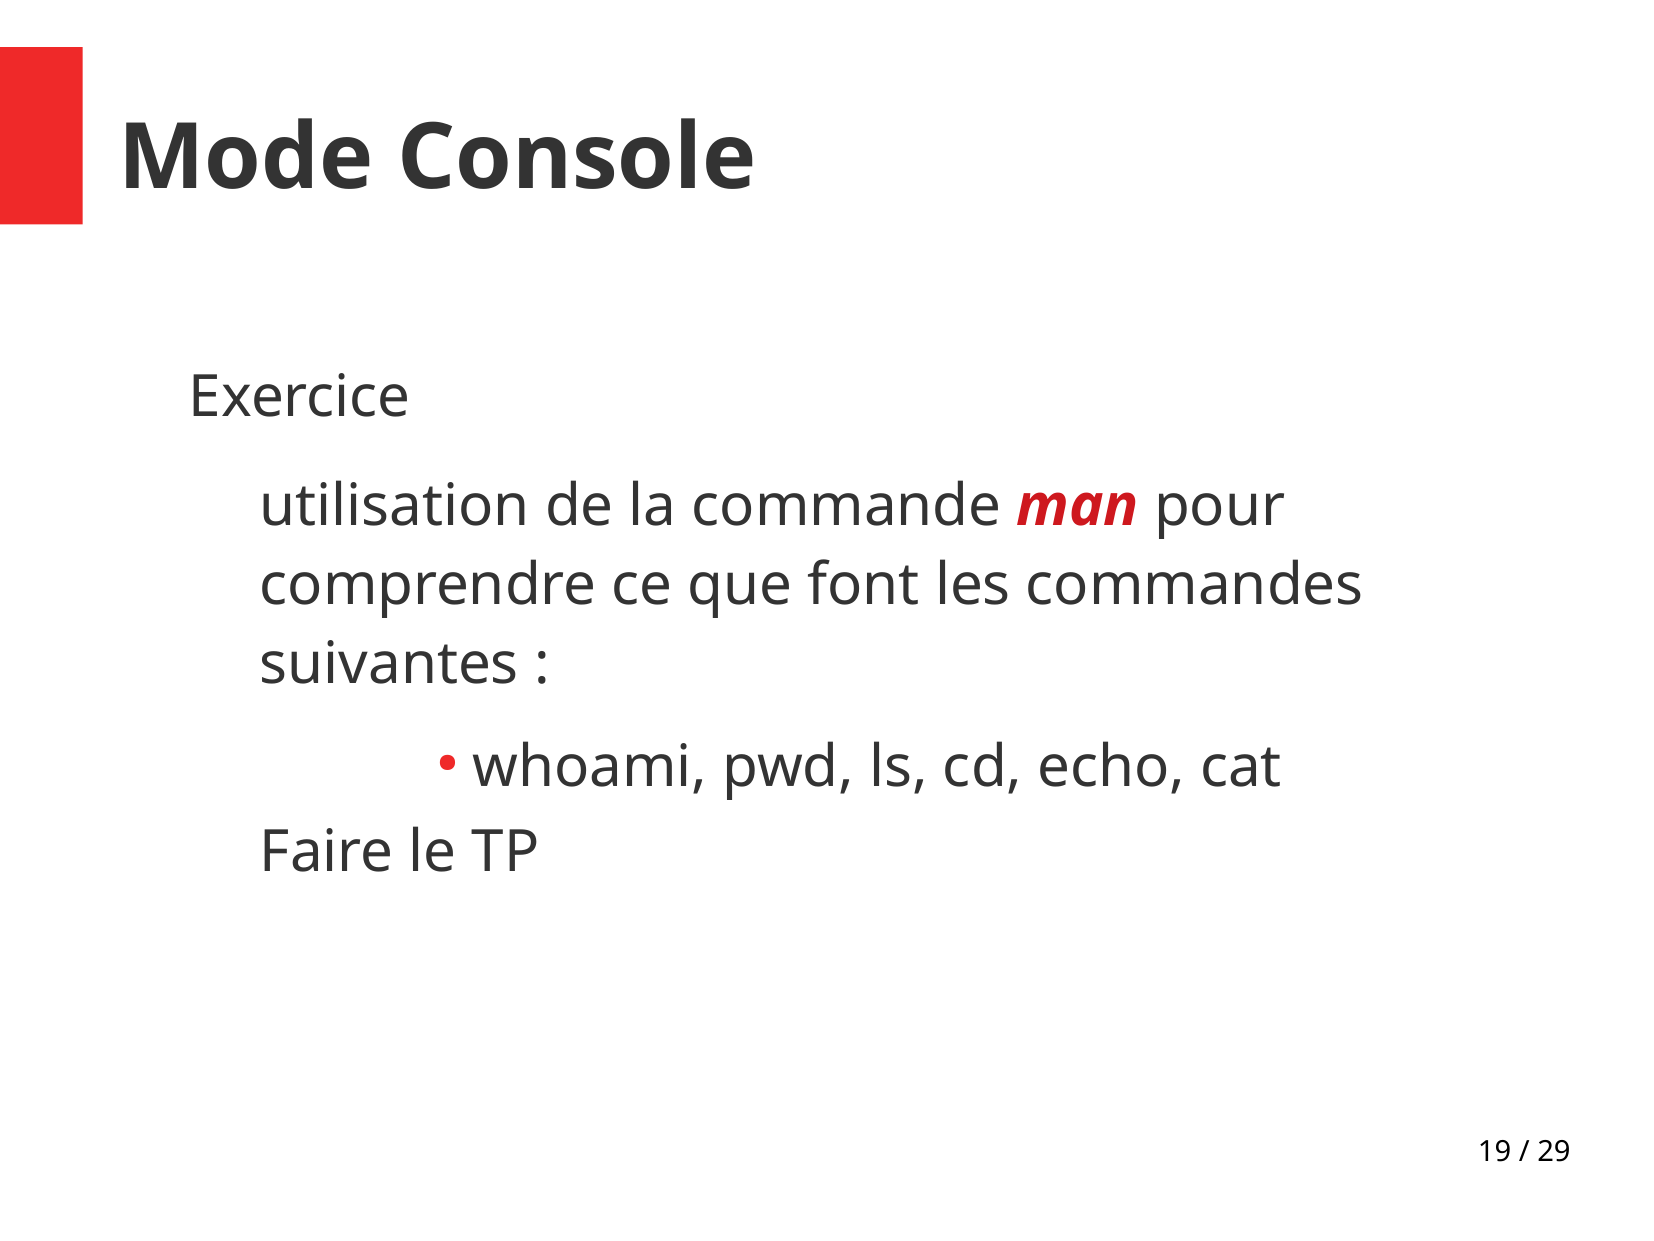

# Mode Console
Exercice
utilisation de la commande man pour comprendre ce que font les commandes suivantes :
whoami, pwd, ls, cd, echo, cat
Faire le TP
19